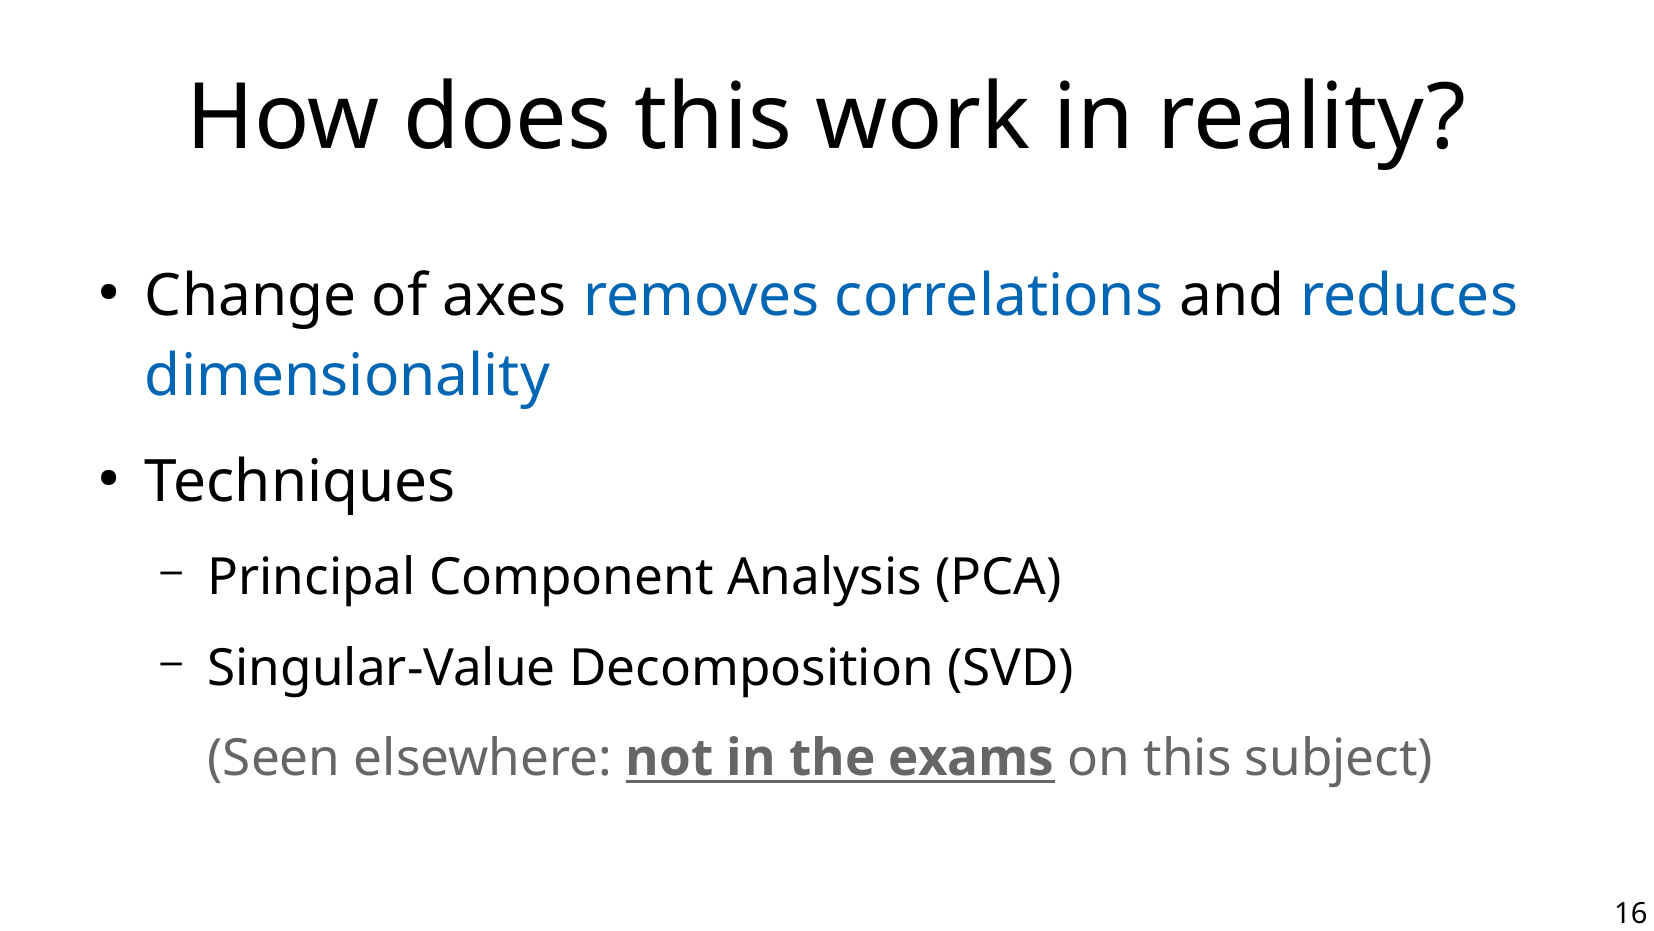

# How does this work in reality?
Change of axes removes correlations and reduces dimensionality
Techniques
Principal Component Analysis (PCA)
Singular-Value Decomposition (SVD)
(Seen elsewhere: not in the exams on this subject)
16